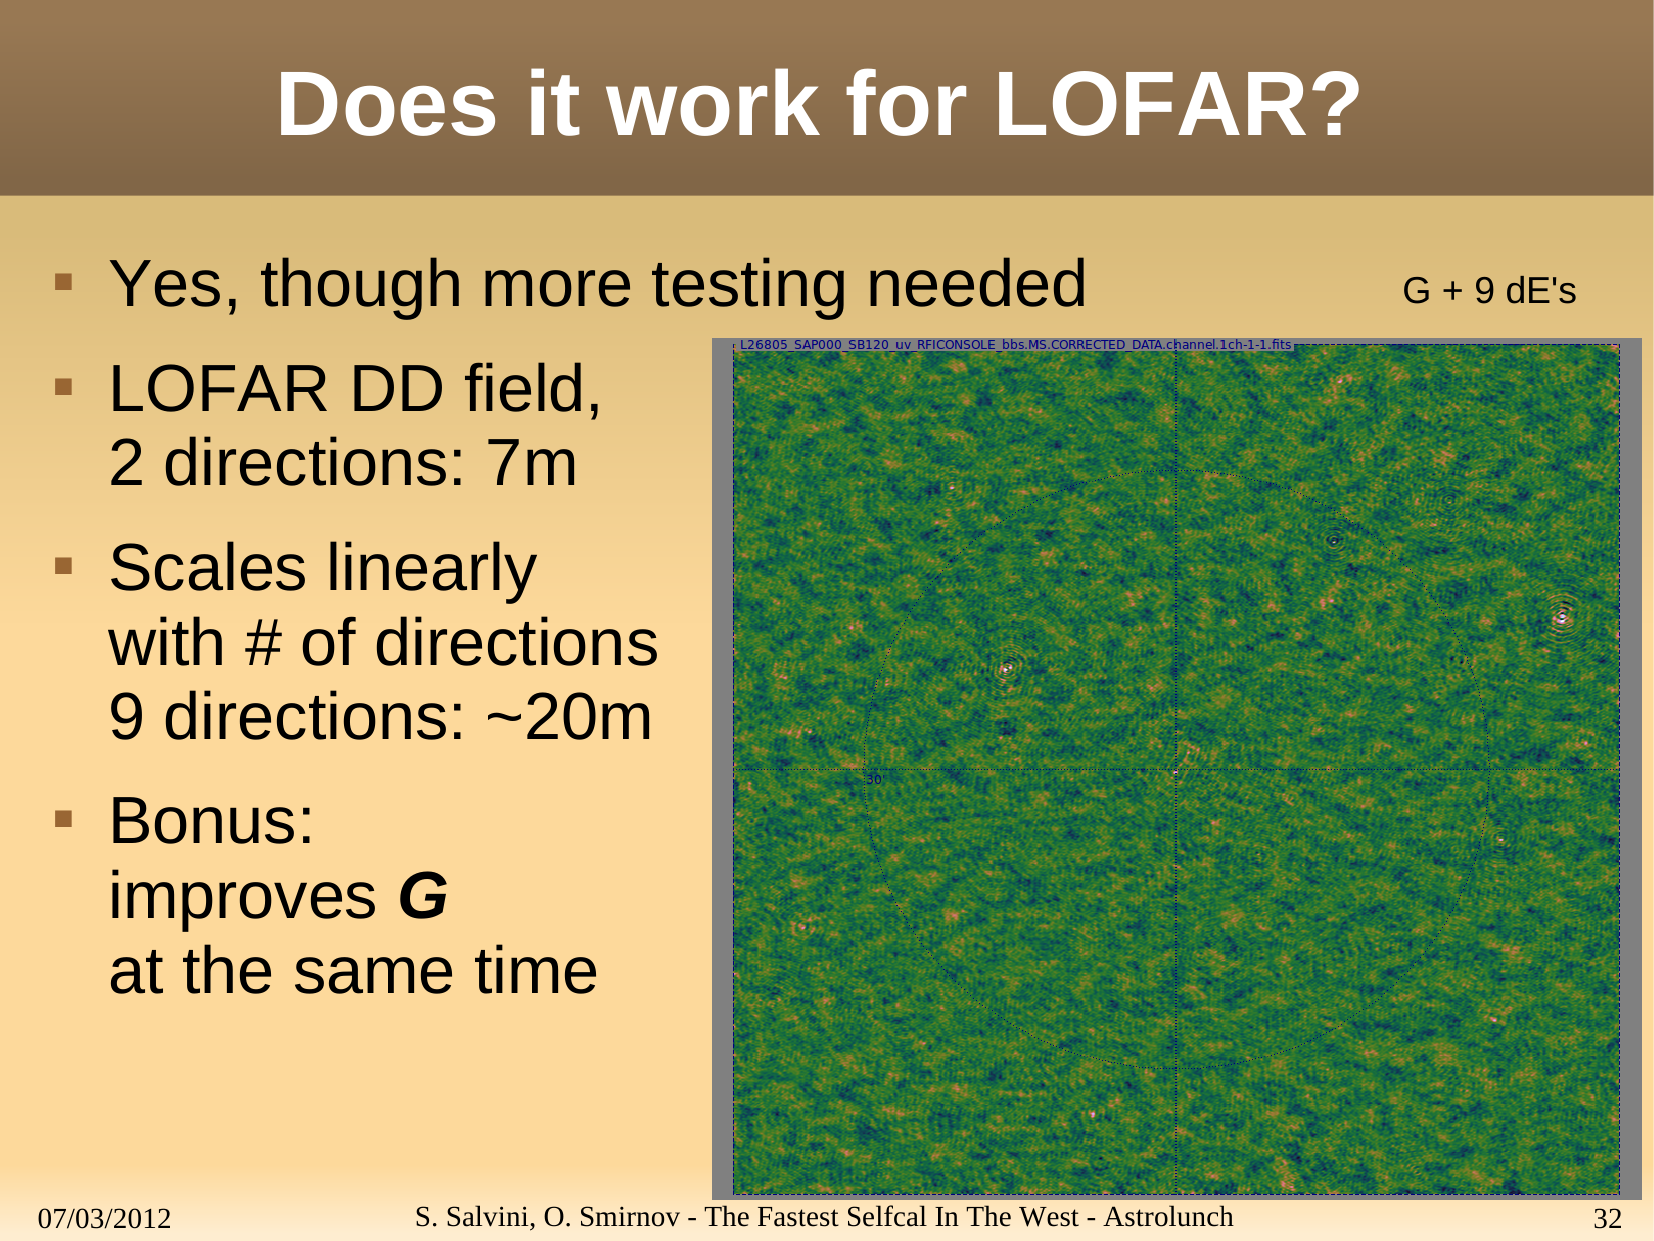

# Does it work for LOFAR?
Yes, though more testing needed
LOFAR DD field,
2 directions: 7m
Scales linearly
with # of directions
9 directions: ~20m
Bonus:
improves G
at the same time
G + 9 dE's
S. Salvini, O. Smirnov - The Fastest Selfcal In The West - Astrolunch
07/03/2012
32